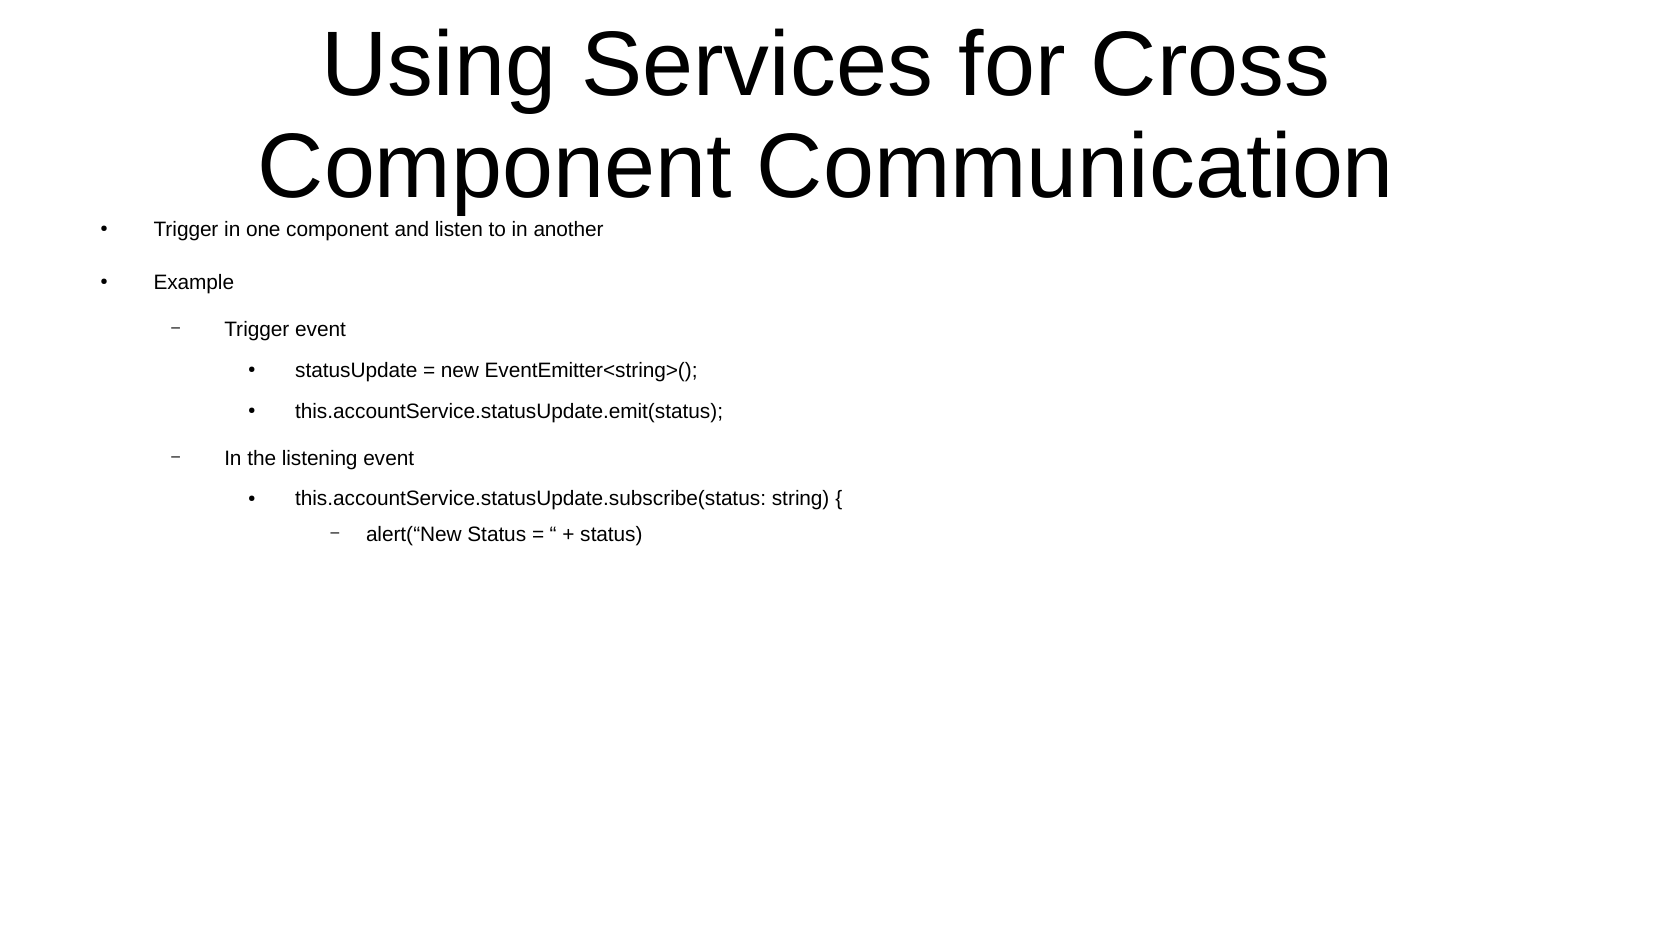

# Using Services for Cross Component Communication
Trigger in one component and listen to in another
Example
Trigger event
statusUpdate = new EventEmitter<string>();
this.accountService.statusUpdate.emit(status);
In the listening event
this.accountService.statusUpdate.subscribe(status: string) {
alert(“New Status = “ + status)